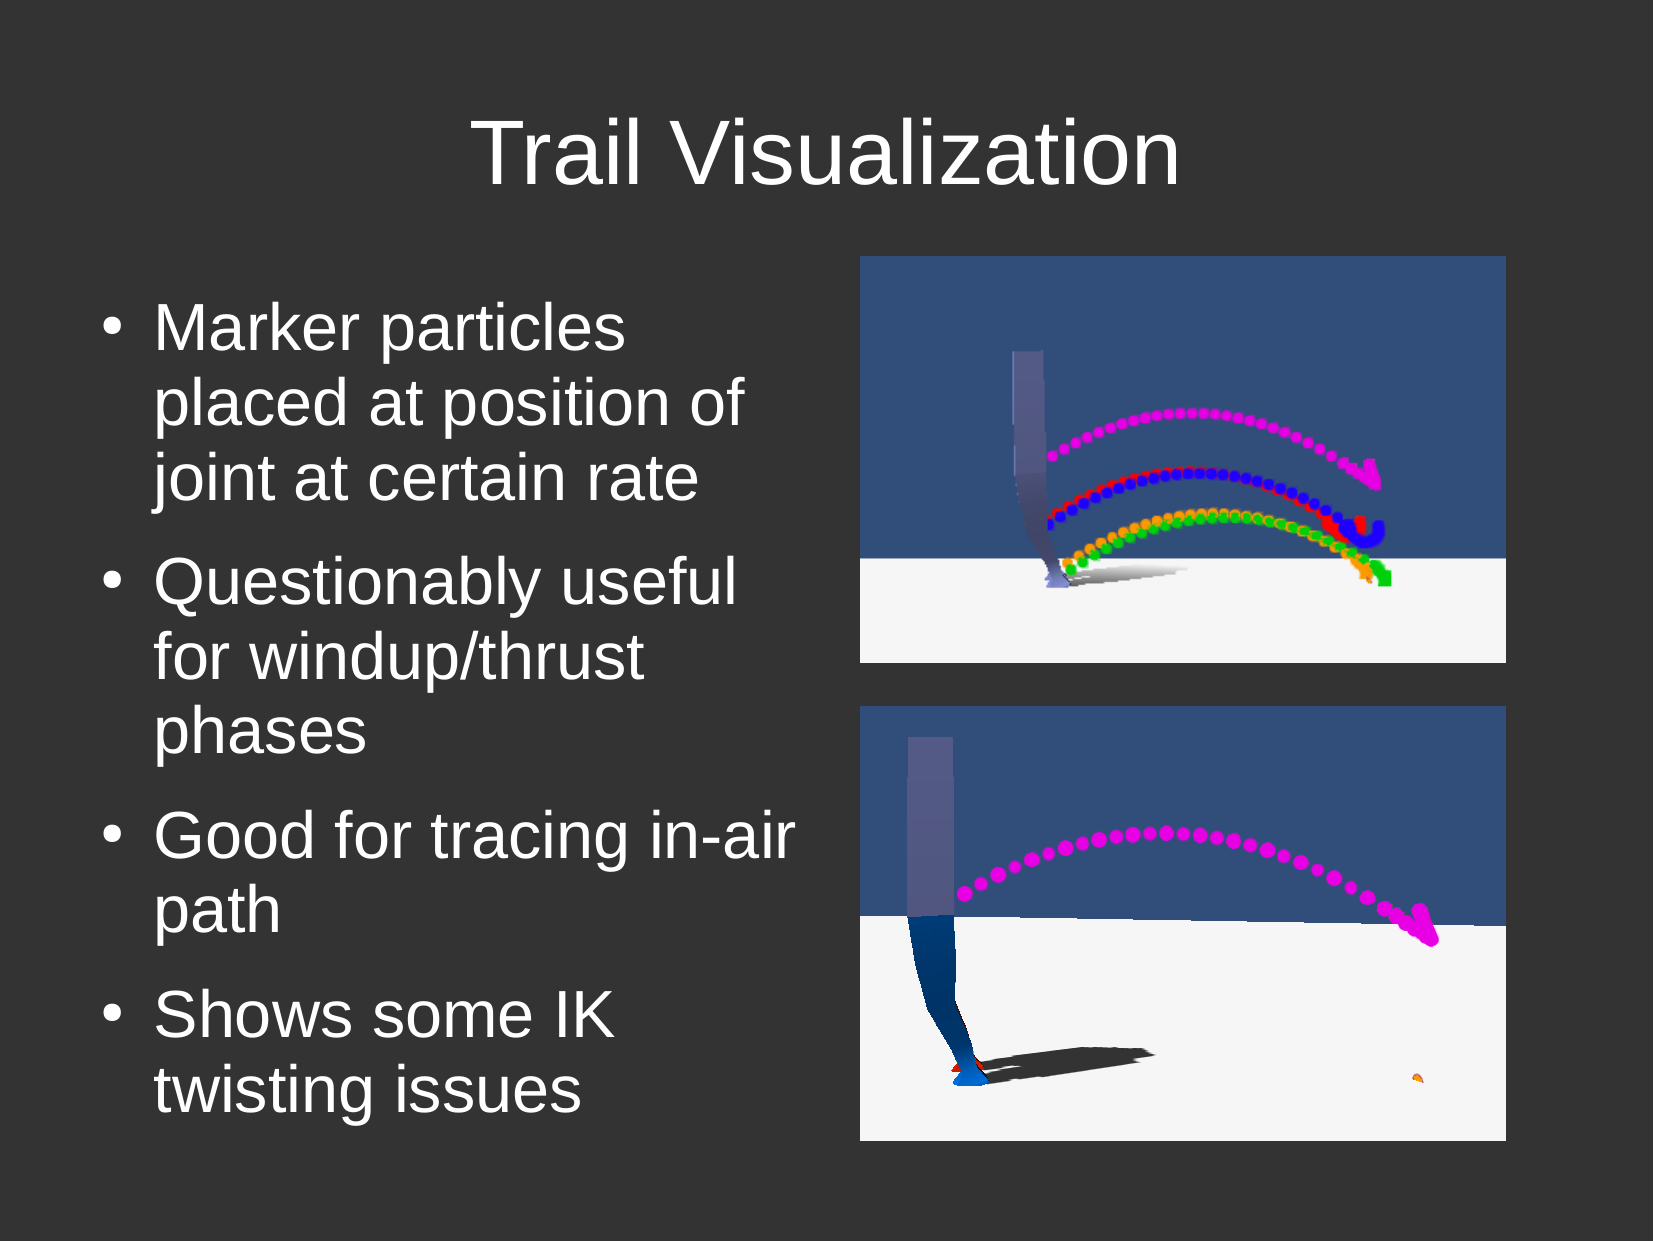

# Trail Visualization
Marker particles placed at position of joint at certain rate
Questionably useful for windup/thrust phases
Good for tracing in-air path
Shows some IK twisting issues